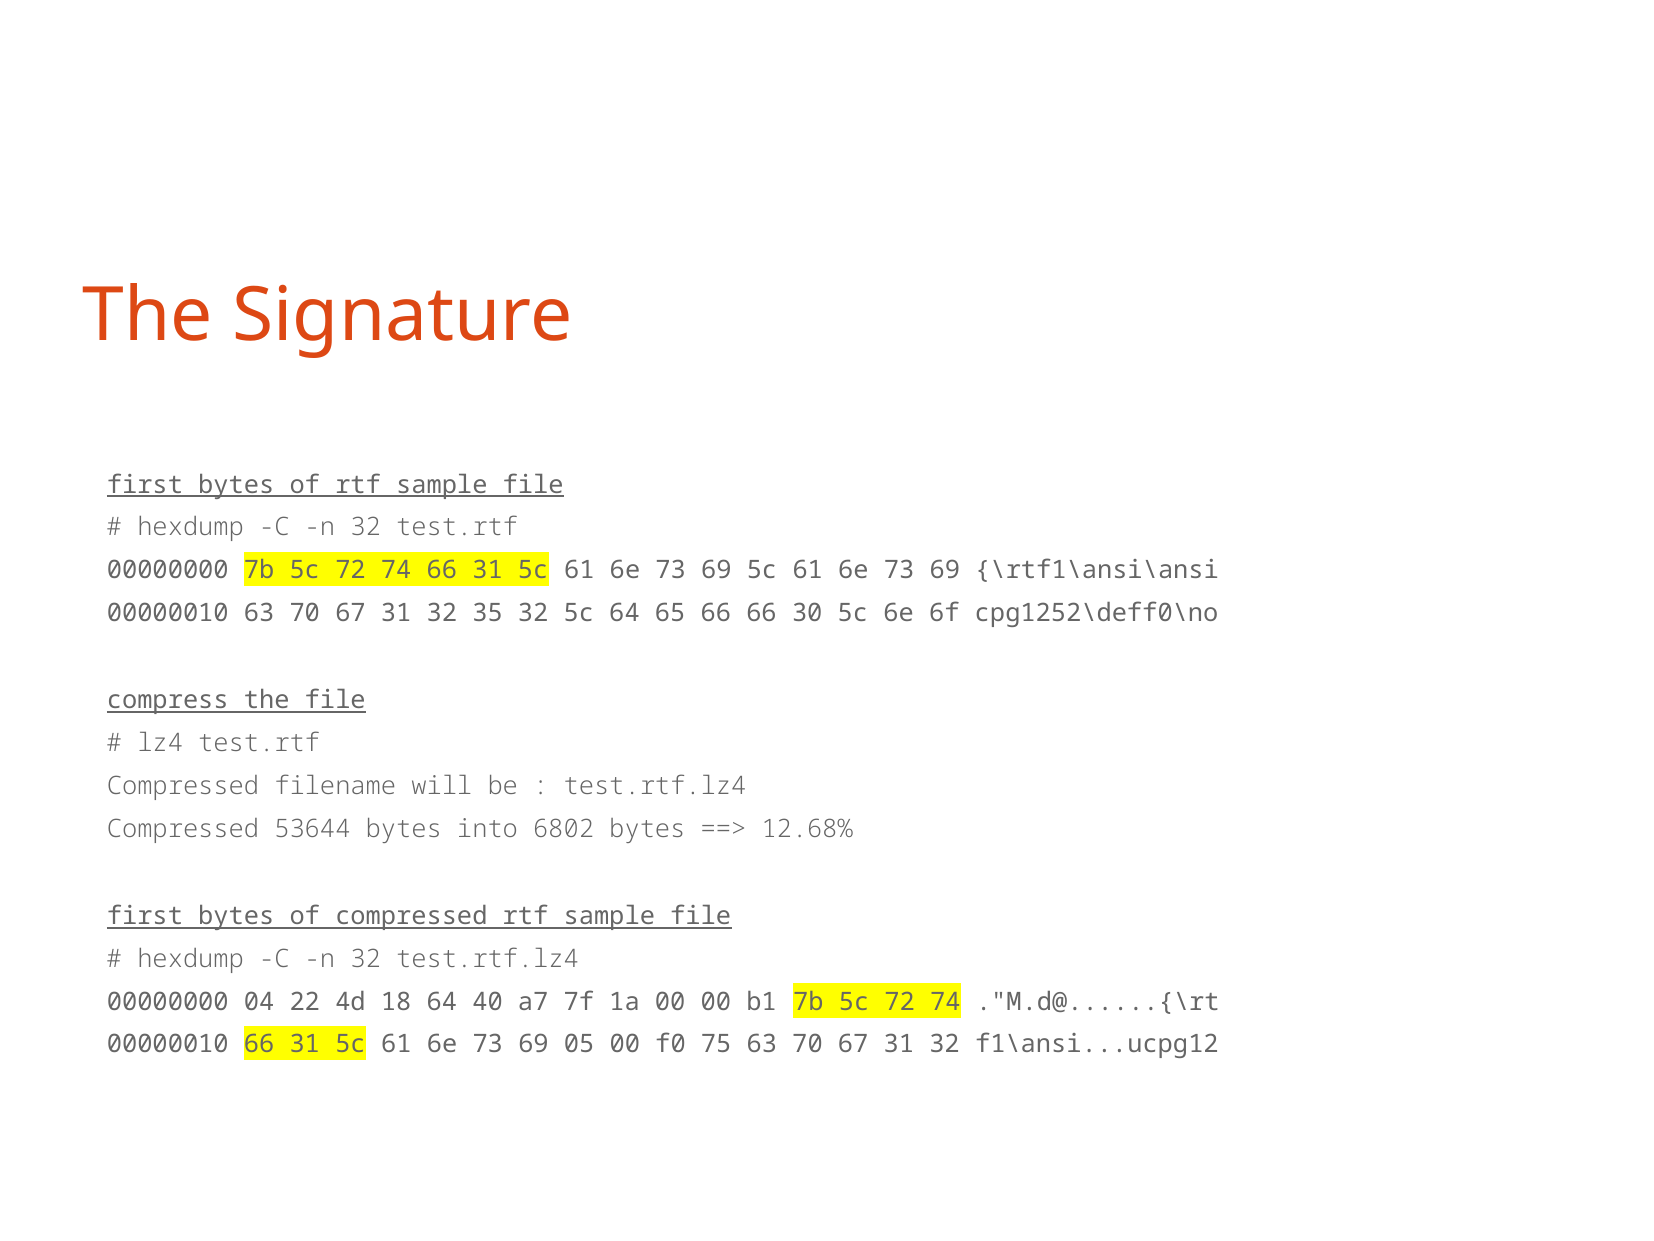

# The Signature
first bytes of rtf sample file
# hexdump -C -n 32 test.rtf
00000000 7b 5c 72 74 66 31 5c 61 6e 73 69 5c 61 6e 73 69 {\rtf1\ansi\ansi
00000010 63 70 67 31 32 35 32 5c 64 65 66 66 30 5c 6e 6f cpg1252\deff0\no
compress the file
# lz4 test.rtf
Compressed filename will be : test.rtf.lz4
Compressed 53644 bytes into 6802 bytes ==> 12.68%
first bytes of compressed rtf sample file
# hexdump -C -n 32 test.rtf.lz4
00000000 04 22 4d 18 64 40 a7 7f 1a 00 00 b1 7b 5c 72 74 ."M.d@......{\rt
00000010 66 31 5c 61 6e 73 69 05 00 f0 75 63 70 67 31 32 f1\ansi...ucpg12